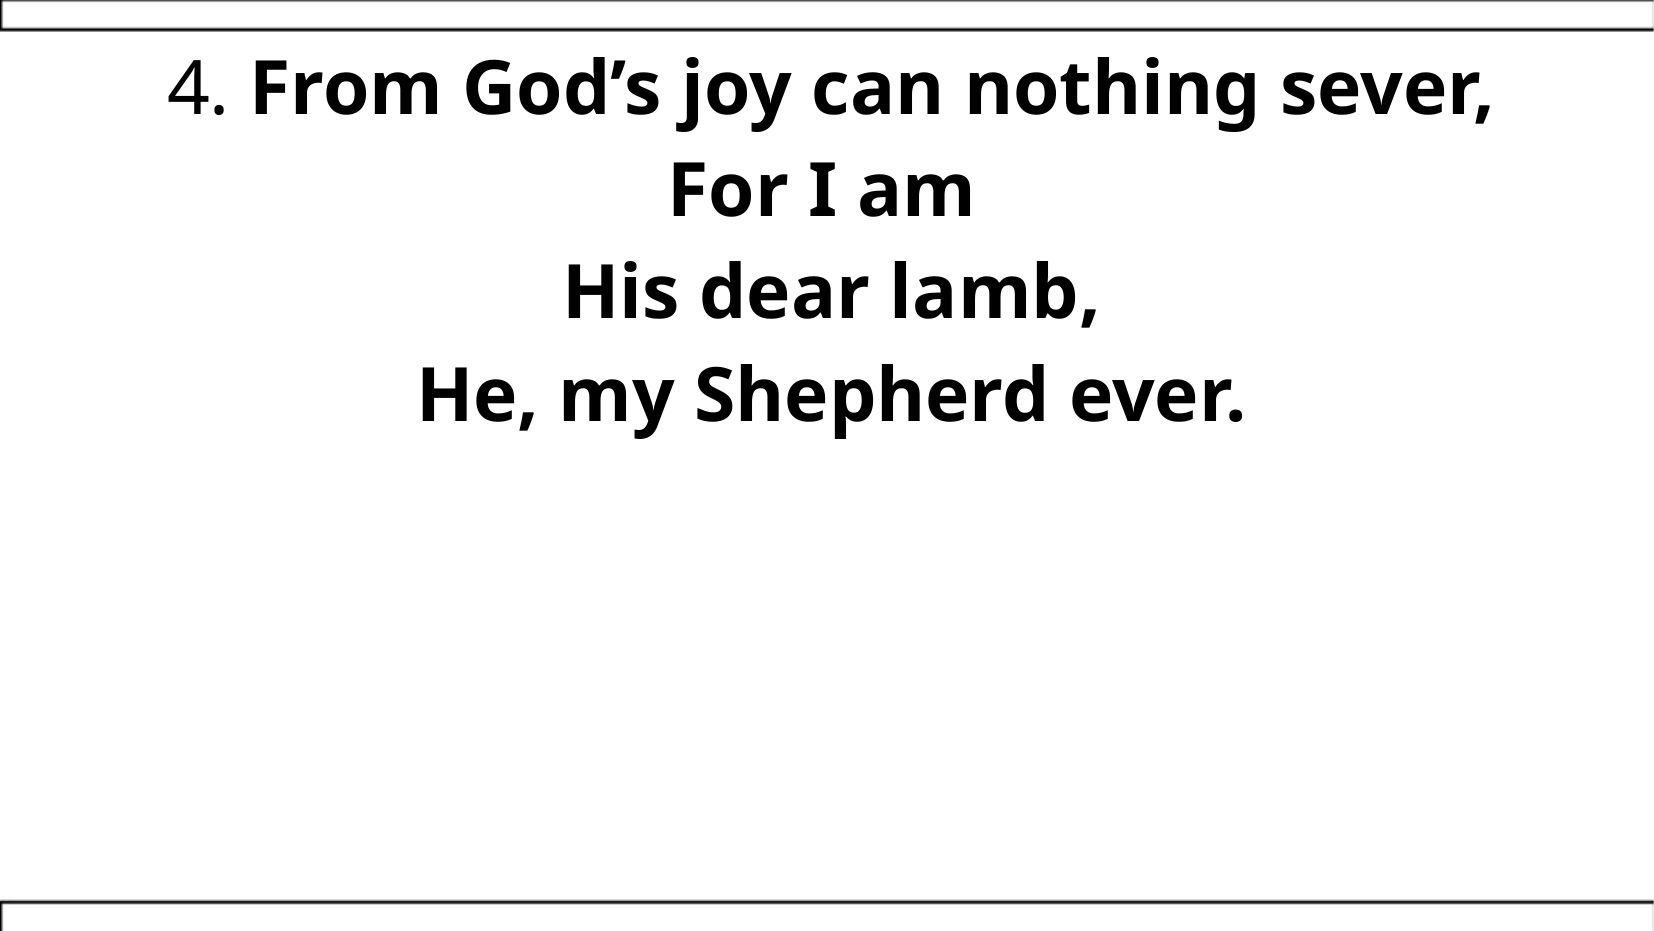

4. From God’s joy can nothing sever,
For I am
His dear lamb,
He, my Shepherd ever.